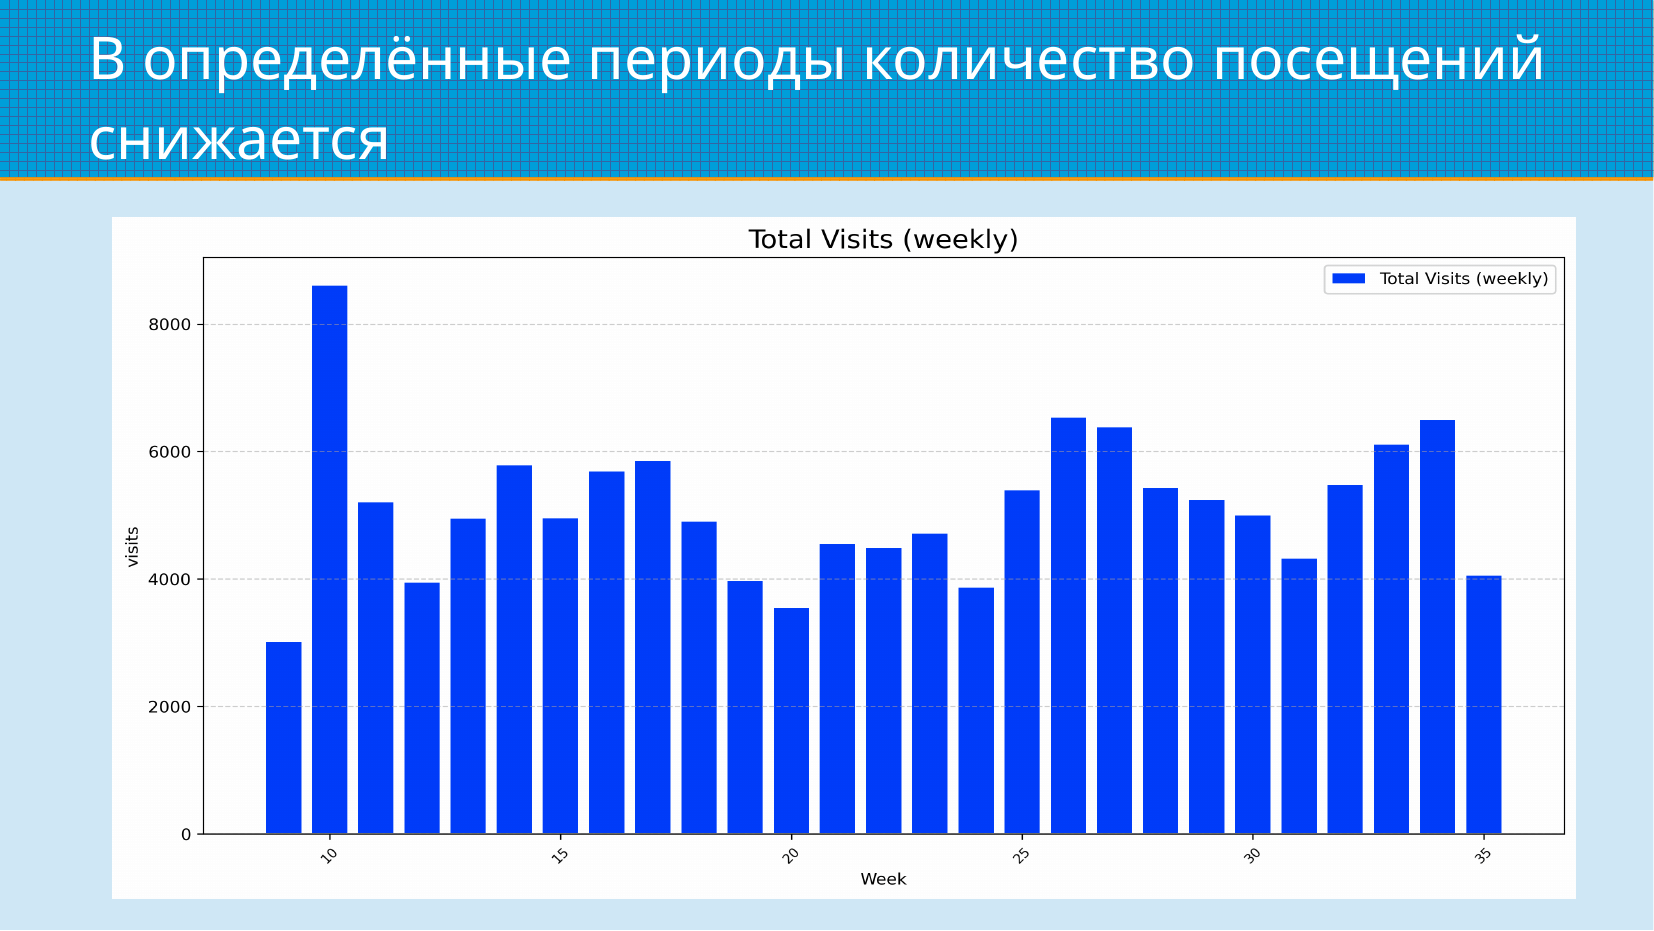

# В определённые периоды количество посещений снижается